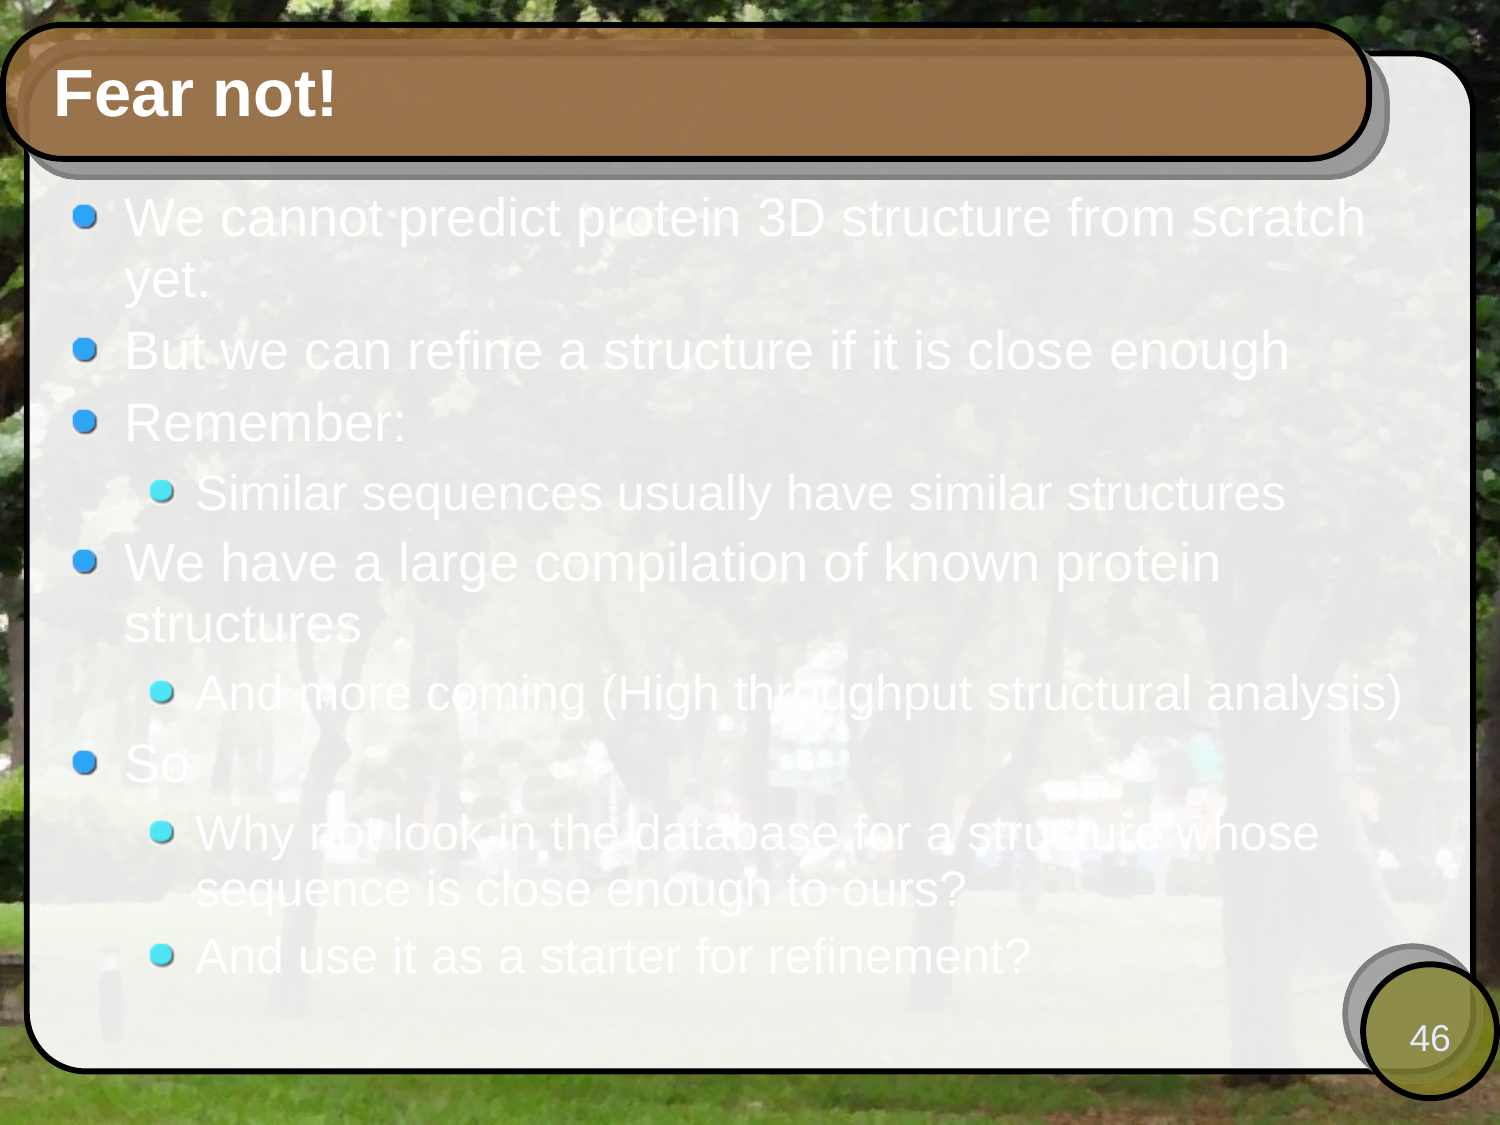

# Fear not!
We cannot predict protein 3D structure from scratch yet.
But we can refine a structure if it is close enough
Remember:
Similar sequences usually have similar structures
We have a large compilation of known protein structures
And more coming (High throughput structural analysis)
So
Why not look in the database for a structure whose sequence is close enough to ours?
And use it as a starter for refinement?
46